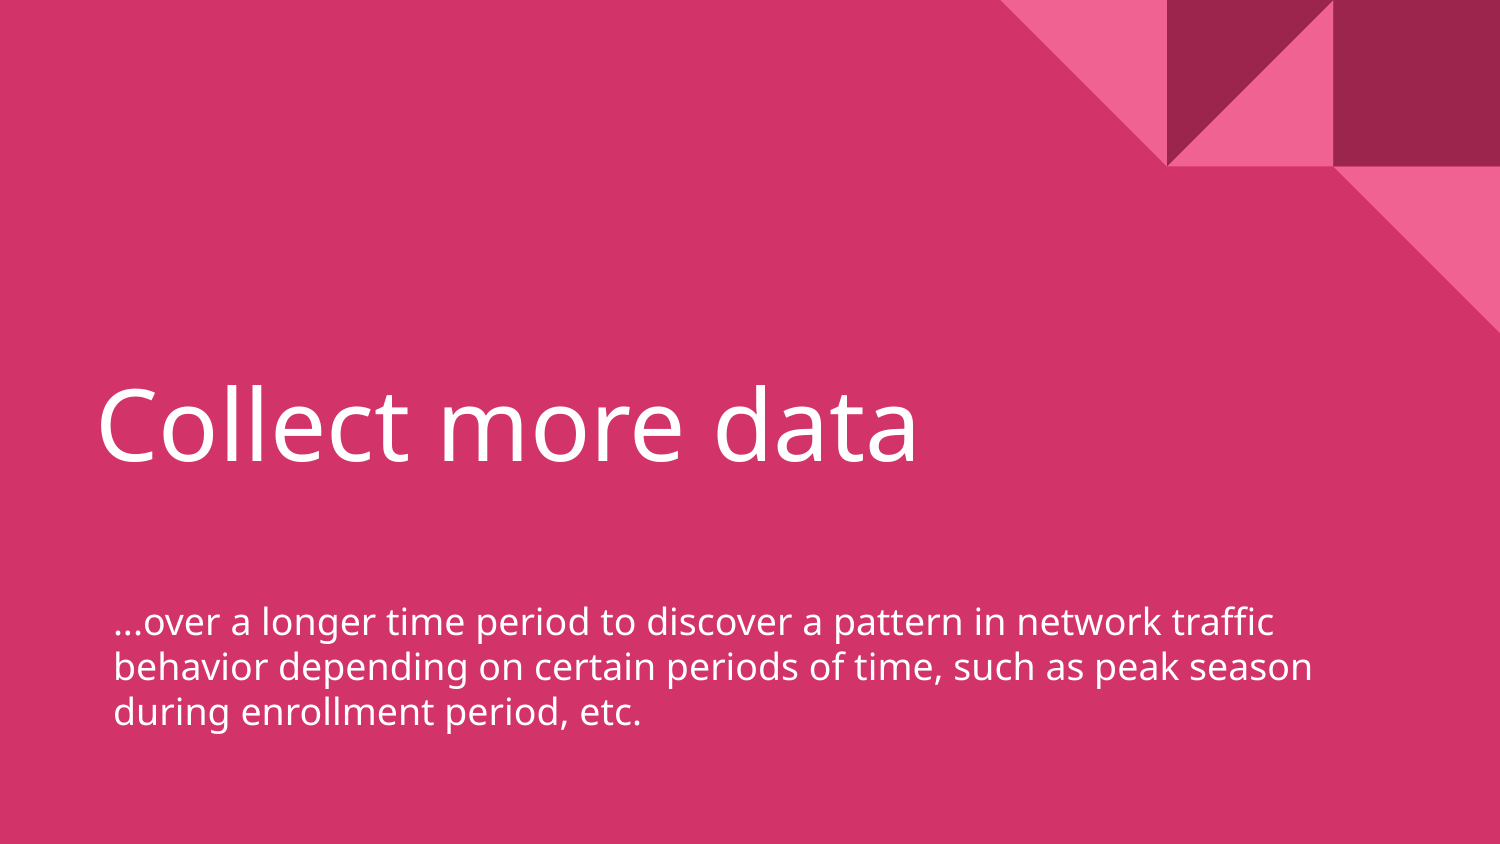

# Collect more data
...over a longer time period to discover a pattern in network traffic behavior depending on certain periods of time, such as peak season during enrollment period, etc.
	Mirror Linux, Microsoft, and 	Apple traffic to monitor possible intrusions and unnecessary traffic 	within the network in order formulate and enforce policies to block 	and limit such traffic.